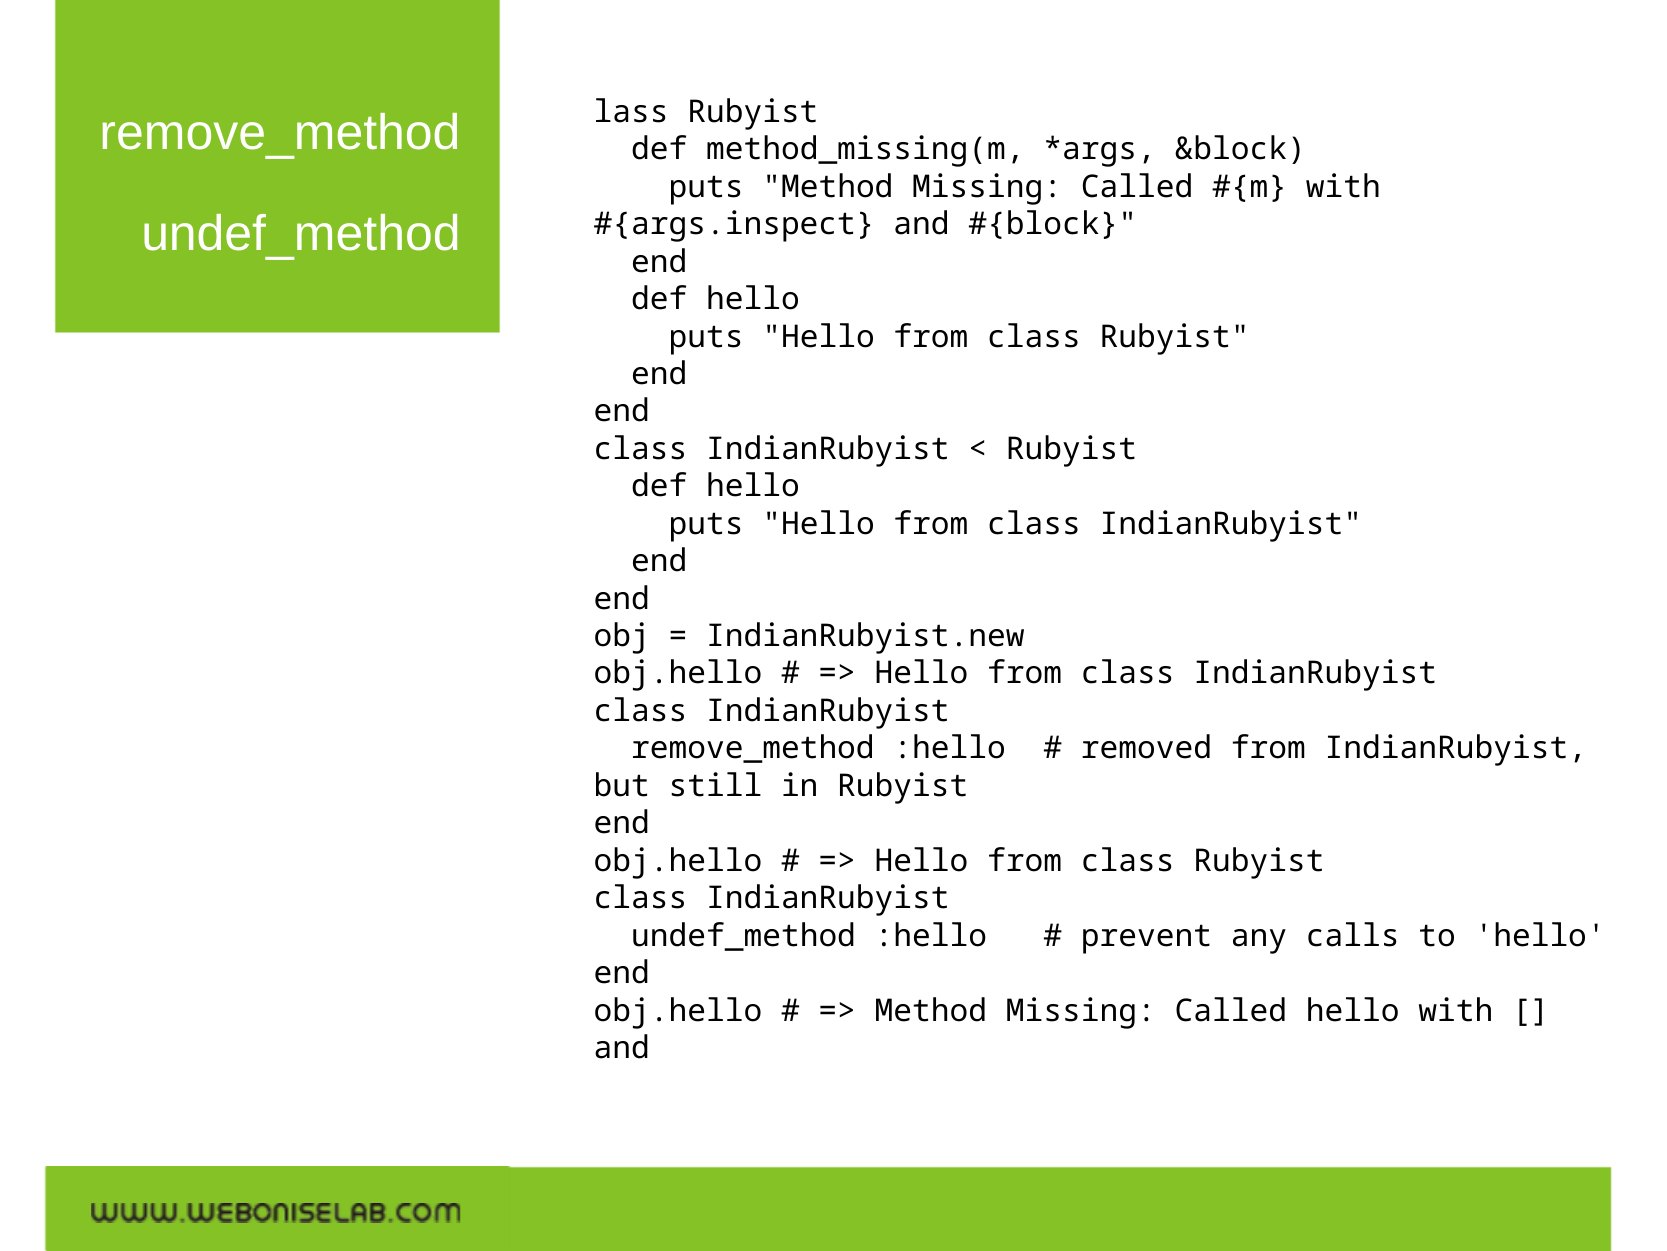

lass Rubyist
 def method_missing(m, *args, &block)
 puts "Method Missing: Called #{m} with #{args.inspect} and #{block}"
 end
 def hello
 puts "Hello from class Rubyist"
 end
end
class IndianRubyist < Rubyist
 def hello
 puts "Hello from class IndianRubyist"
 end
end
obj = IndianRubyist.new
obj.hello # => Hello from class IndianRubyist
class IndianRubyist
 remove_method :hello # removed from IndianRubyist, but still in Rubyist
end
obj.hello # => Hello from class Rubyist
class IndianRubyist
 undef_method :hello # prevent any calls to 'hello'
end
obj.hello # => Method Missing: Called hello with [] and
remove_method
undef_method
19/12/11